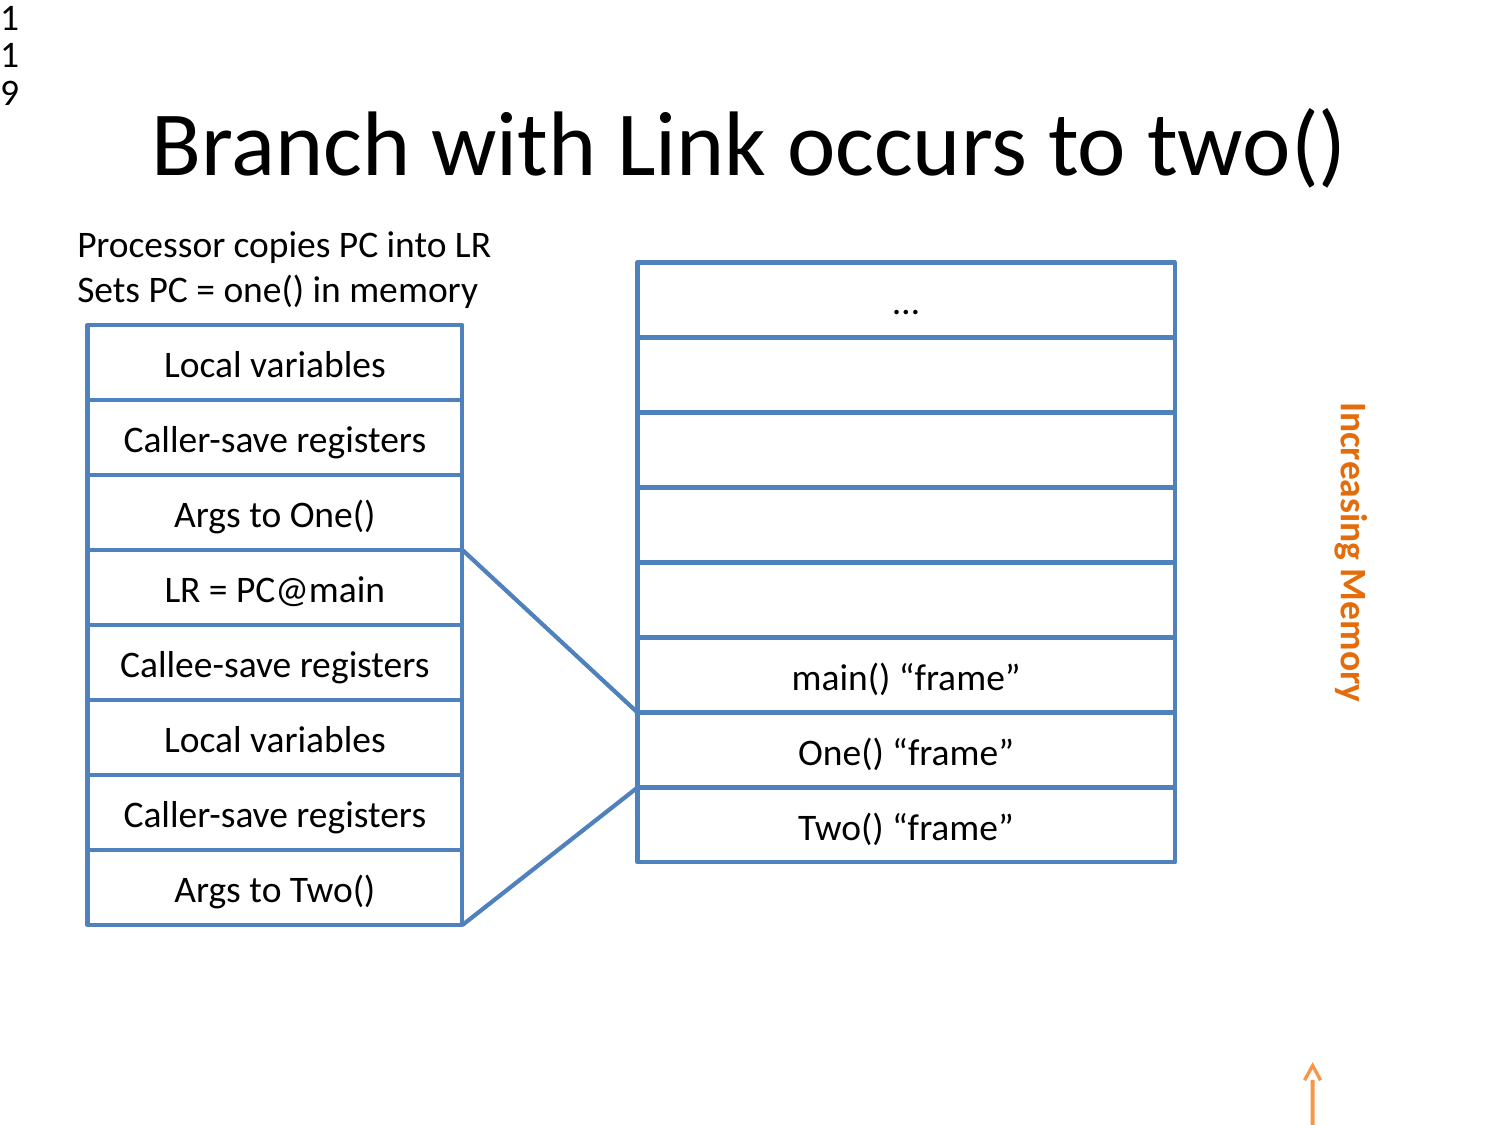

# Branch with Link occurs to two()
Processor copies PC into LR
Sets PC = one() in memory
…
Local variables
Caller-save registers
Args to One()
LR = PC@main
Increasing Memory
Callee-save registers
main() “frame”
Local variables
One() “frame”
Caller-save registers
Two() “frame”
Args to Two()